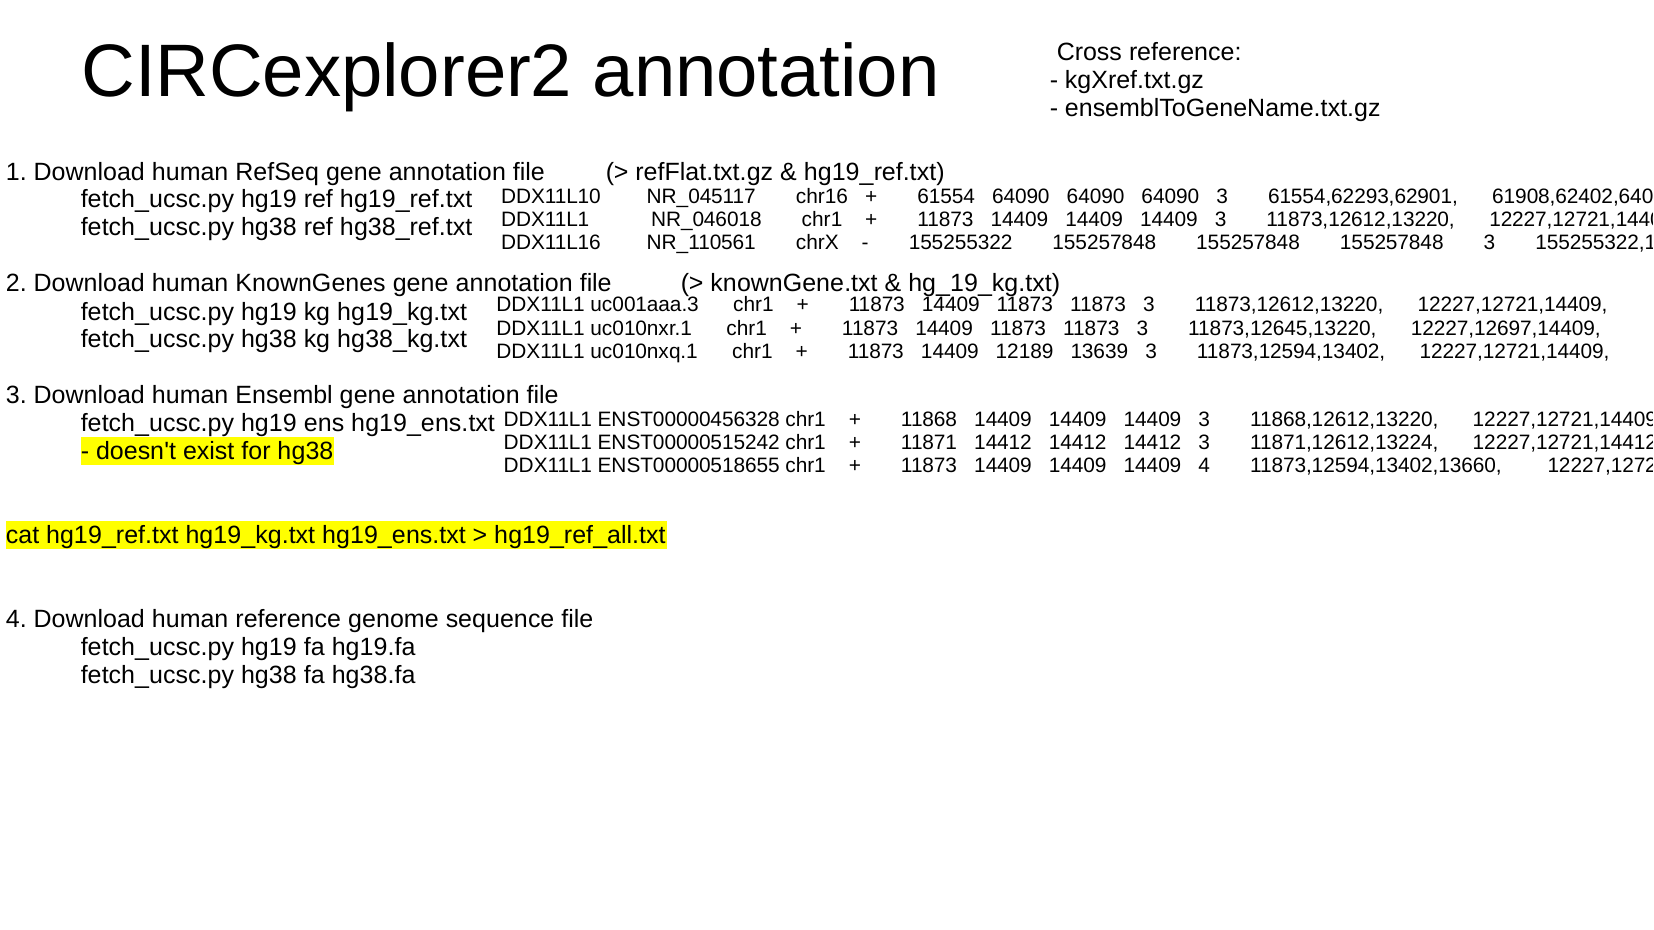

CIRCexplorer2 annotation
 Cross reference:
- kgXref.txt.gz
- ensemblToGeneName.txt.gz
# 1. Download human RefSeq gene annotation file 	(> refFlat.txt.gz & hg19_ref.txt) fetch_ucsc.py hg19 ref hg19_ref.txt fetch_ucsc.py hg38 ref hg38_ref.txt 2. Download human KnownGenes gene annotation file	(> knownGene.txt & hg_19_kg.txt) fetch_ucsc.py hg19 kg hg19_kg.txt fetch_ucsc.py hg38 kg hg38_kg.txt 3. Download human Ensembl gene annotation file fetch_ucsc.py hg19 ens hg19_ens.txt - doesn't exist for hg38 cat hg19_ref.txt hg19_kg.txt hg19_ens.txt > hg19_ref_all.txt 4. Download human reference genome sequence file fetch_ucsc.py hg19 fa hg19.fa fetch_ucsc.py hg38 fa hg38.fa
DDX11L10 NR_045117 chr16 + 61554 64090 64090 64090 3 61554,62293,62901, 61908,62402,64090,
DDX11L1 	NR_046018 chr1 + 11873 14409 14409 14409 3 11873,12612,13220, 12227,12721,14409,
DDX11L16 NR_110561 chrX - 155255322 155257848 155257848 155257848 3 155255322,155257000,
DDX11L1 uc001aaa.3 chr1 + 11873 14409 11873 11873 3 11873,12612,13220, 12227,12721,14409,
DDX11L1 uc010nxr.1 chr1 + 11873 14409 11873 11873 3 11873,12645,13220, 12227,12697,14409,
DDX11L1 uc010nxq.1 chr1 + 11873 14409 12189 13639 3 11873,12594,13402, 12227,12721,14409,
DDX11L1 ENST00000456328 chr1 + 11868 14409 14409 14409 3 11868,12612,13220, 12227,12721,14409,
DDX11L1 ENST00000515242 chr1 + 11871 14412 14412 14412 3 11871,12612,13224, 12227,12721,14412,
DDX11L1 ENST00000518655 chr1 + 11873 14409 14409 14409 4 11873,12594,13402,13660, 12227,12721,